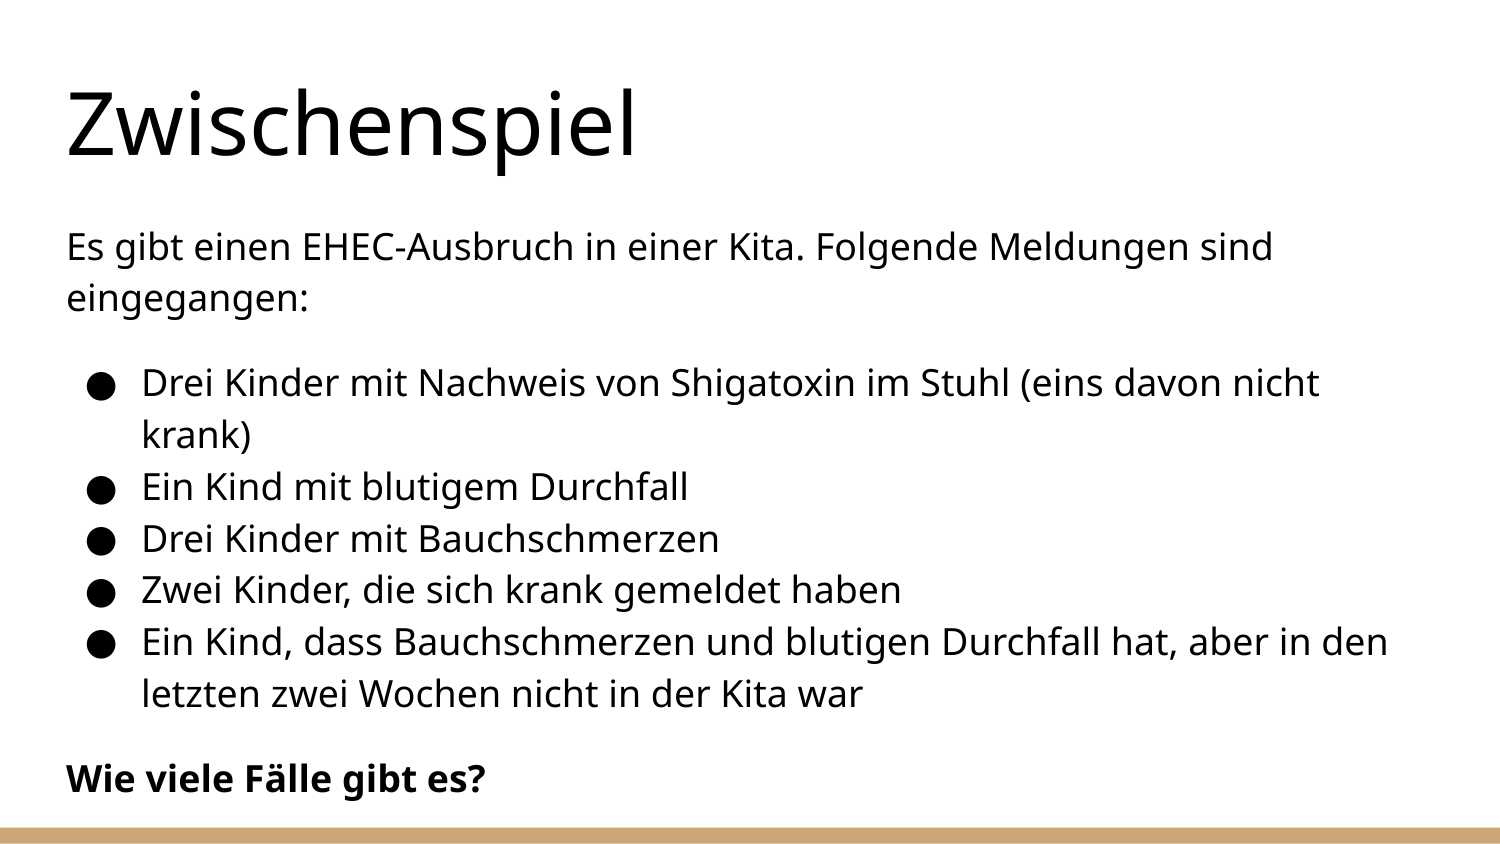

# Zwischenspiel
Es gibt einen EHEC-Ausbruch in einer Kita. Folgende Meldungen sind eingegangen:
Drei Kinder mit Nachweis von Shigatoxin im Stuhl (eins davon nicht krank)
Ein Kind mit blutigem Durchfall
Drei Kinder mit Bauchschmerzen
Zwei Kinder, die sich krank gemeldet haben
Ein Kind, dass Bauchschmerzen und blutigen Durchfall hat, aber in den letzten zwei Wochen nicht in der Kita war
Wie viele Fälle gibt es?